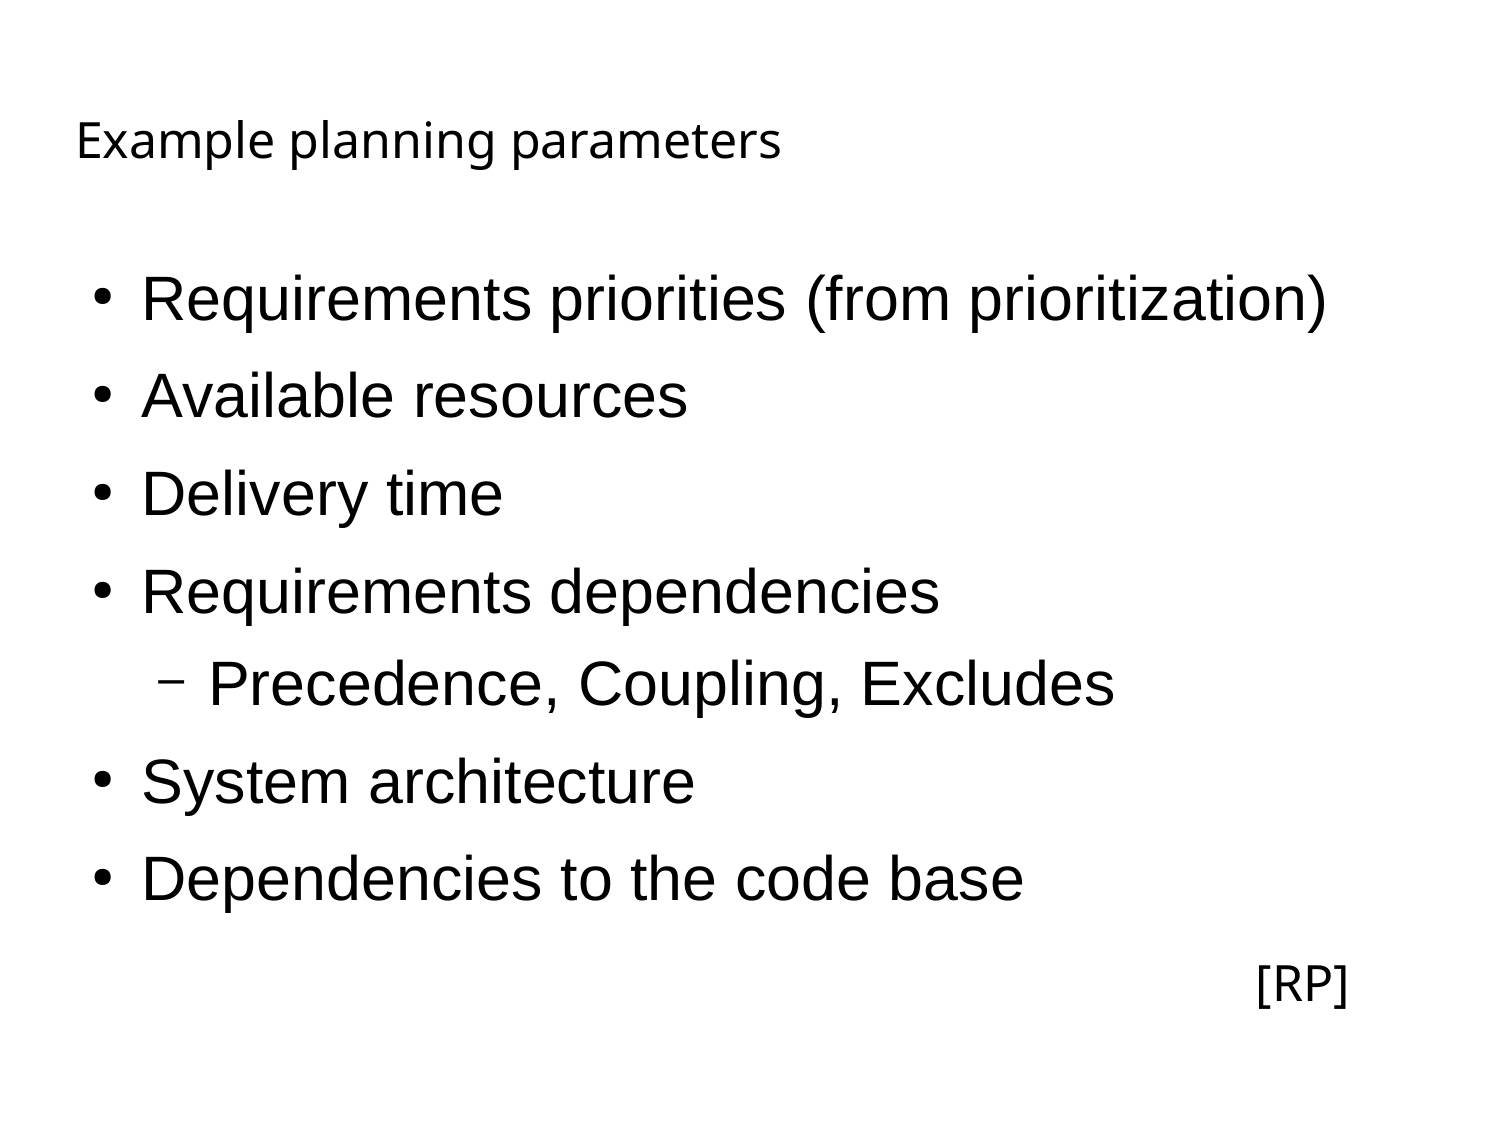

# Example planning parameters
Requirements priorities (from prioritization)
Available resources
Delivery time
Requirements dependencies
Precedence, Coupling, Excludes
System architecture
Dependencies to the code base
[RP]